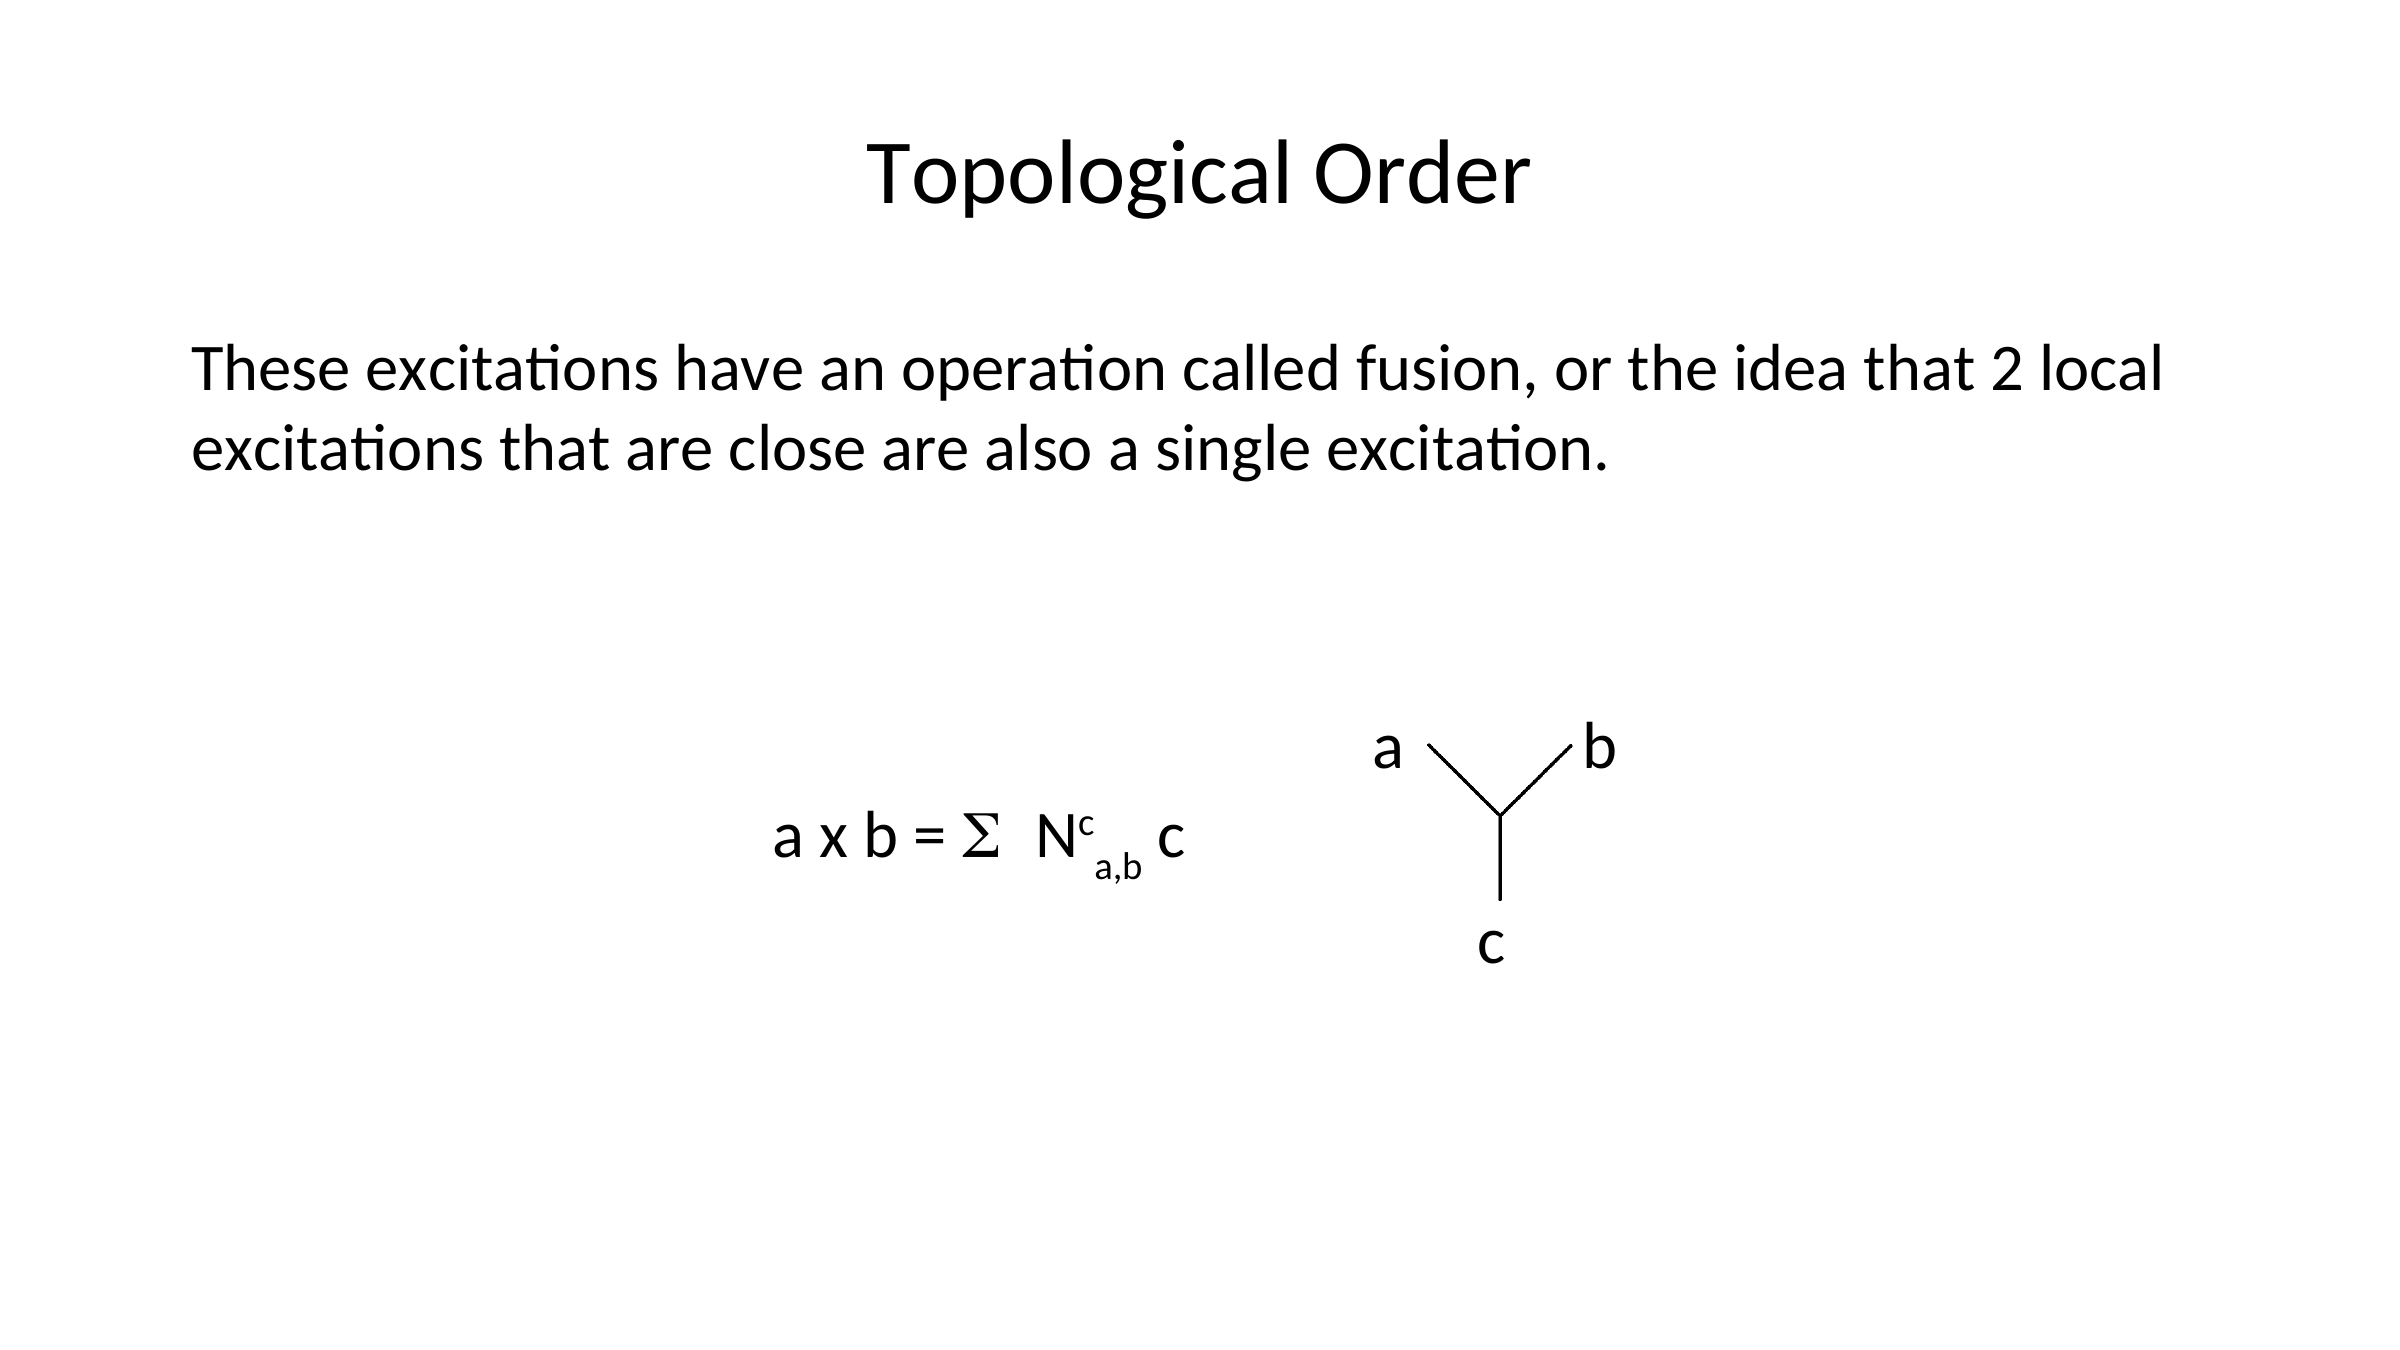

# Topological Order
These excitations have an operation called fusion, or the idea that 2 local excitations that are close are also a single excitation.
a
b
a x b = S Nca,b c
c